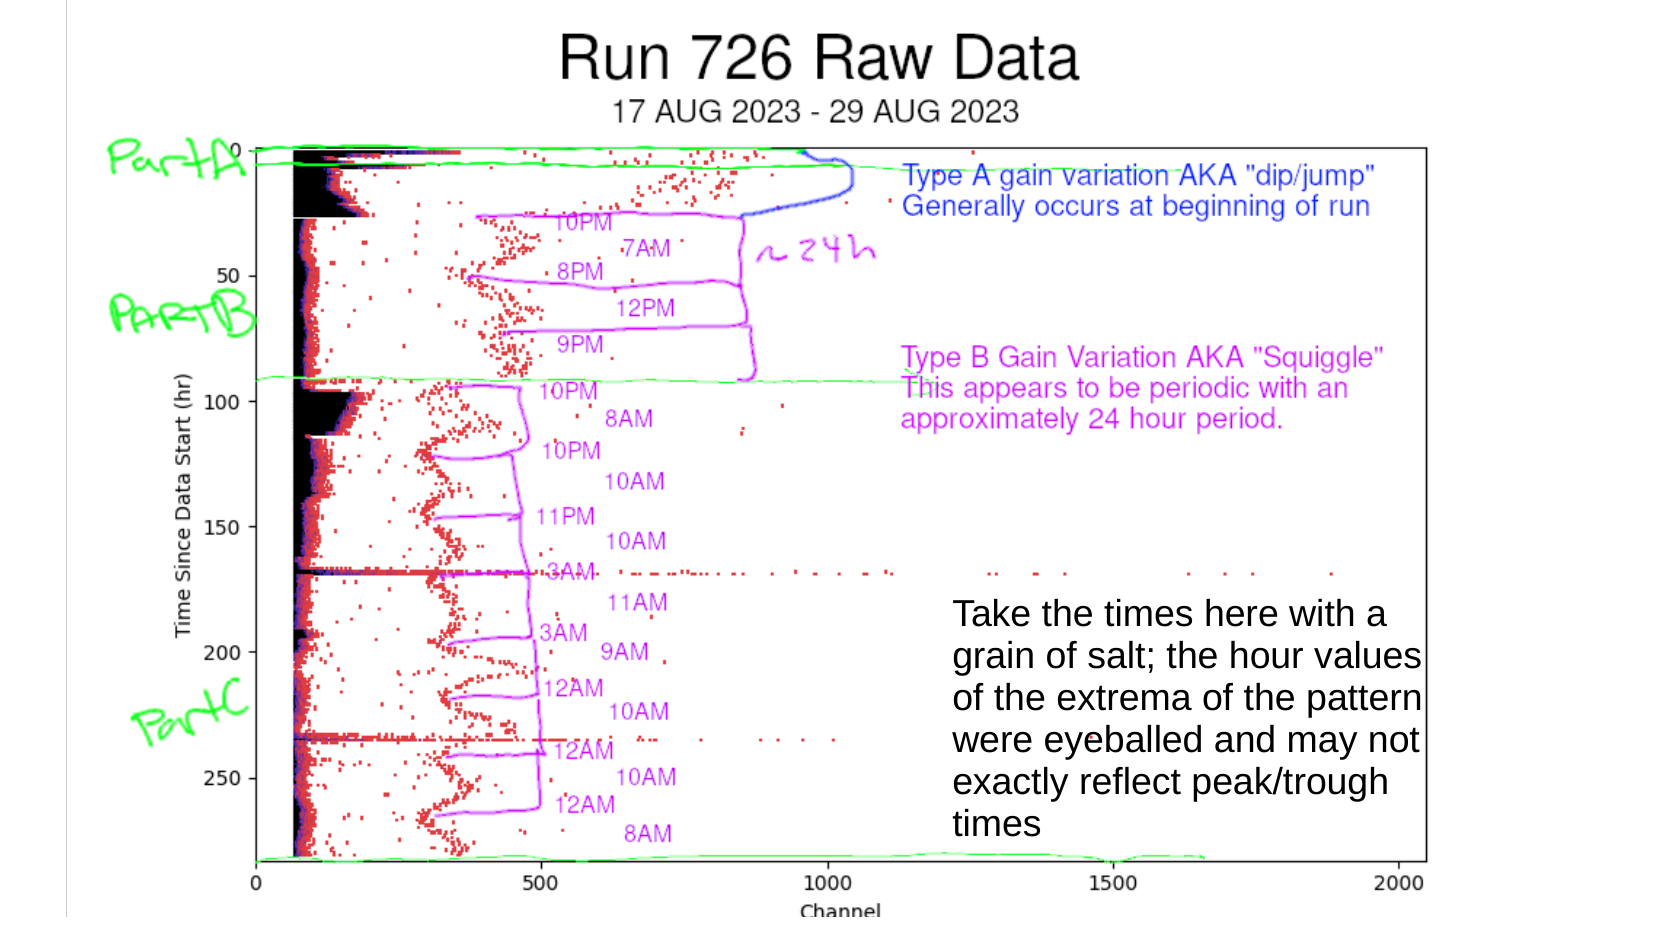

Take the times here with a grain of salt; the hour values of the extrema of the pattern were eyeballed and may not exactly reflect peak/trough times